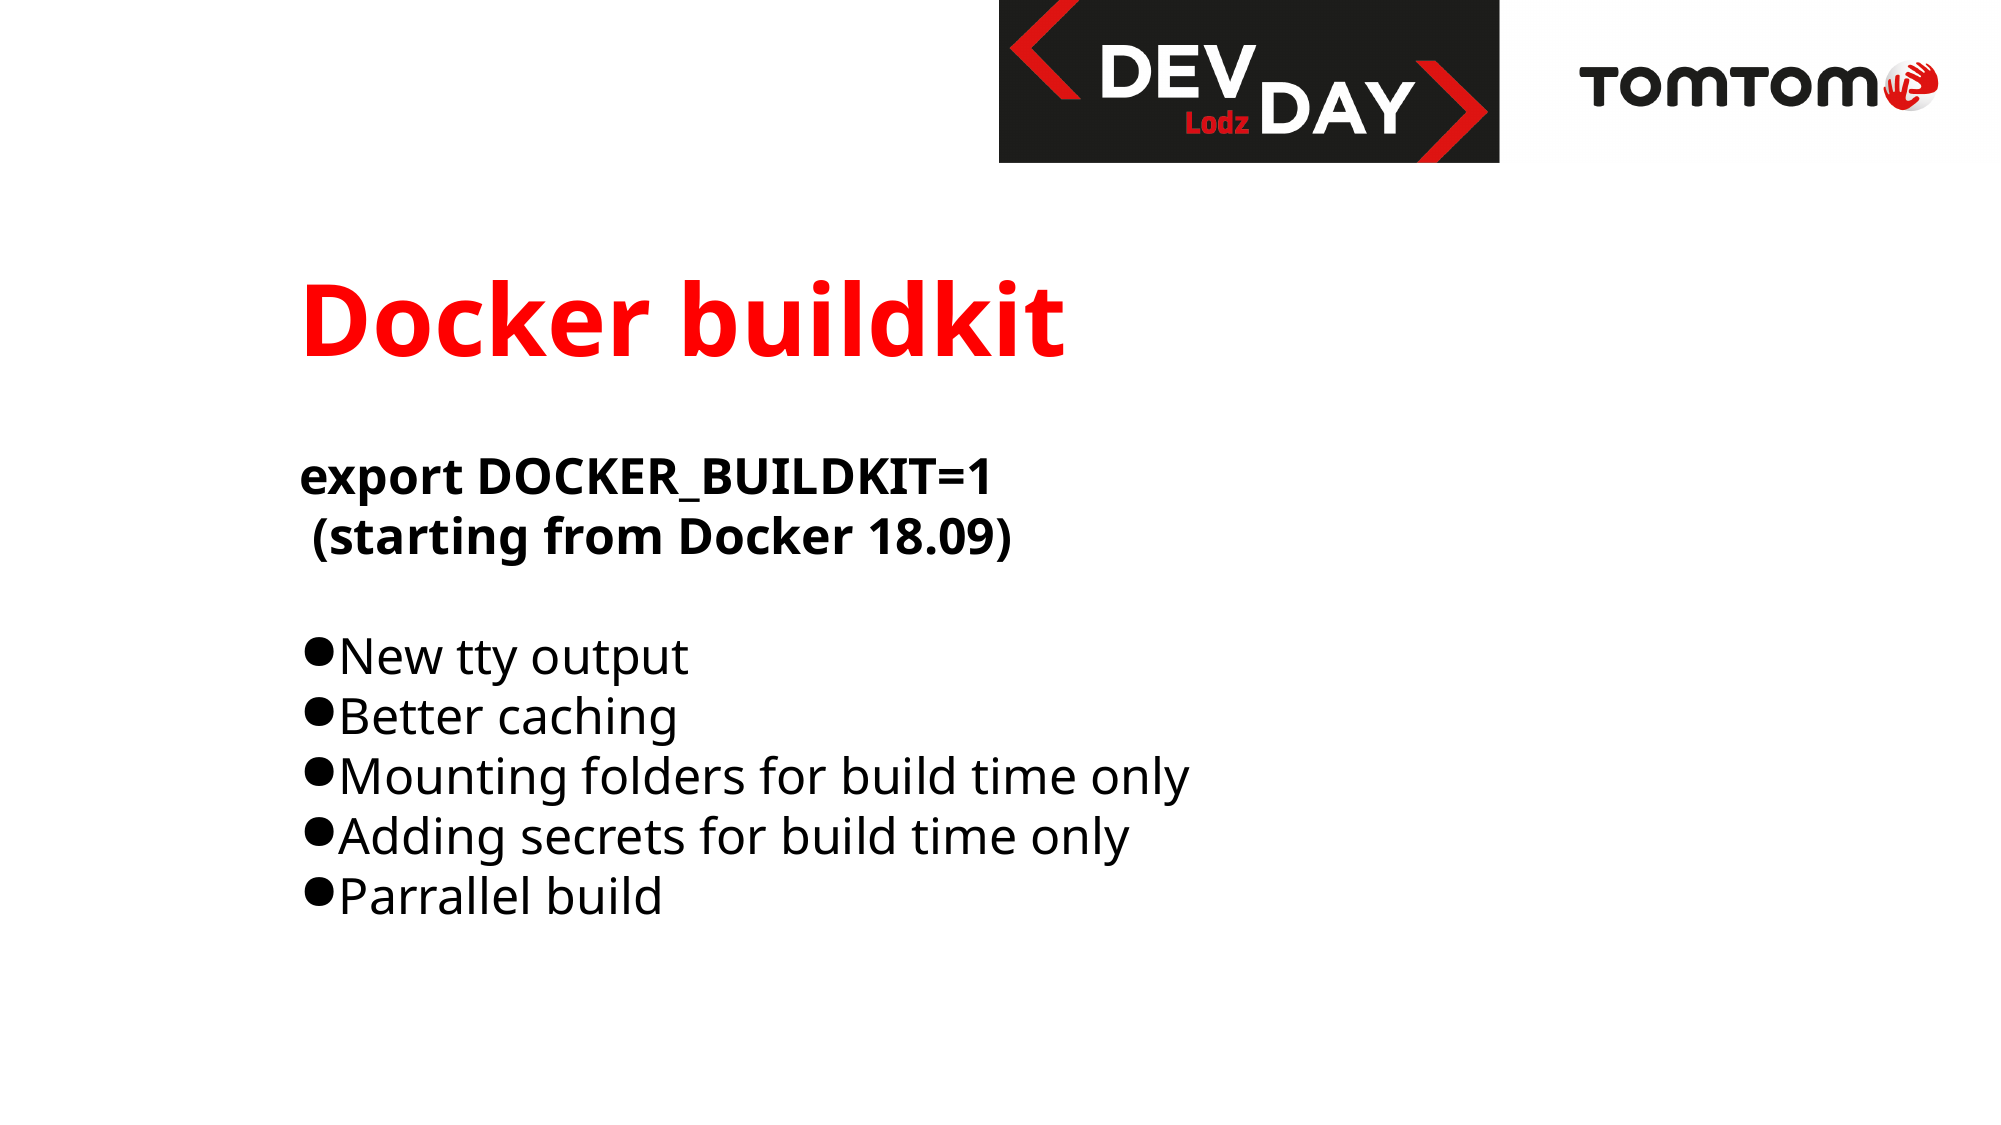

Docker buildkit
export DOCKER_BUILDKIT=1
 (starting from Docker 18.09)
New tty output
Better caching
Mounting folders for build time only
Adding secrets for build time only
Parrallel build